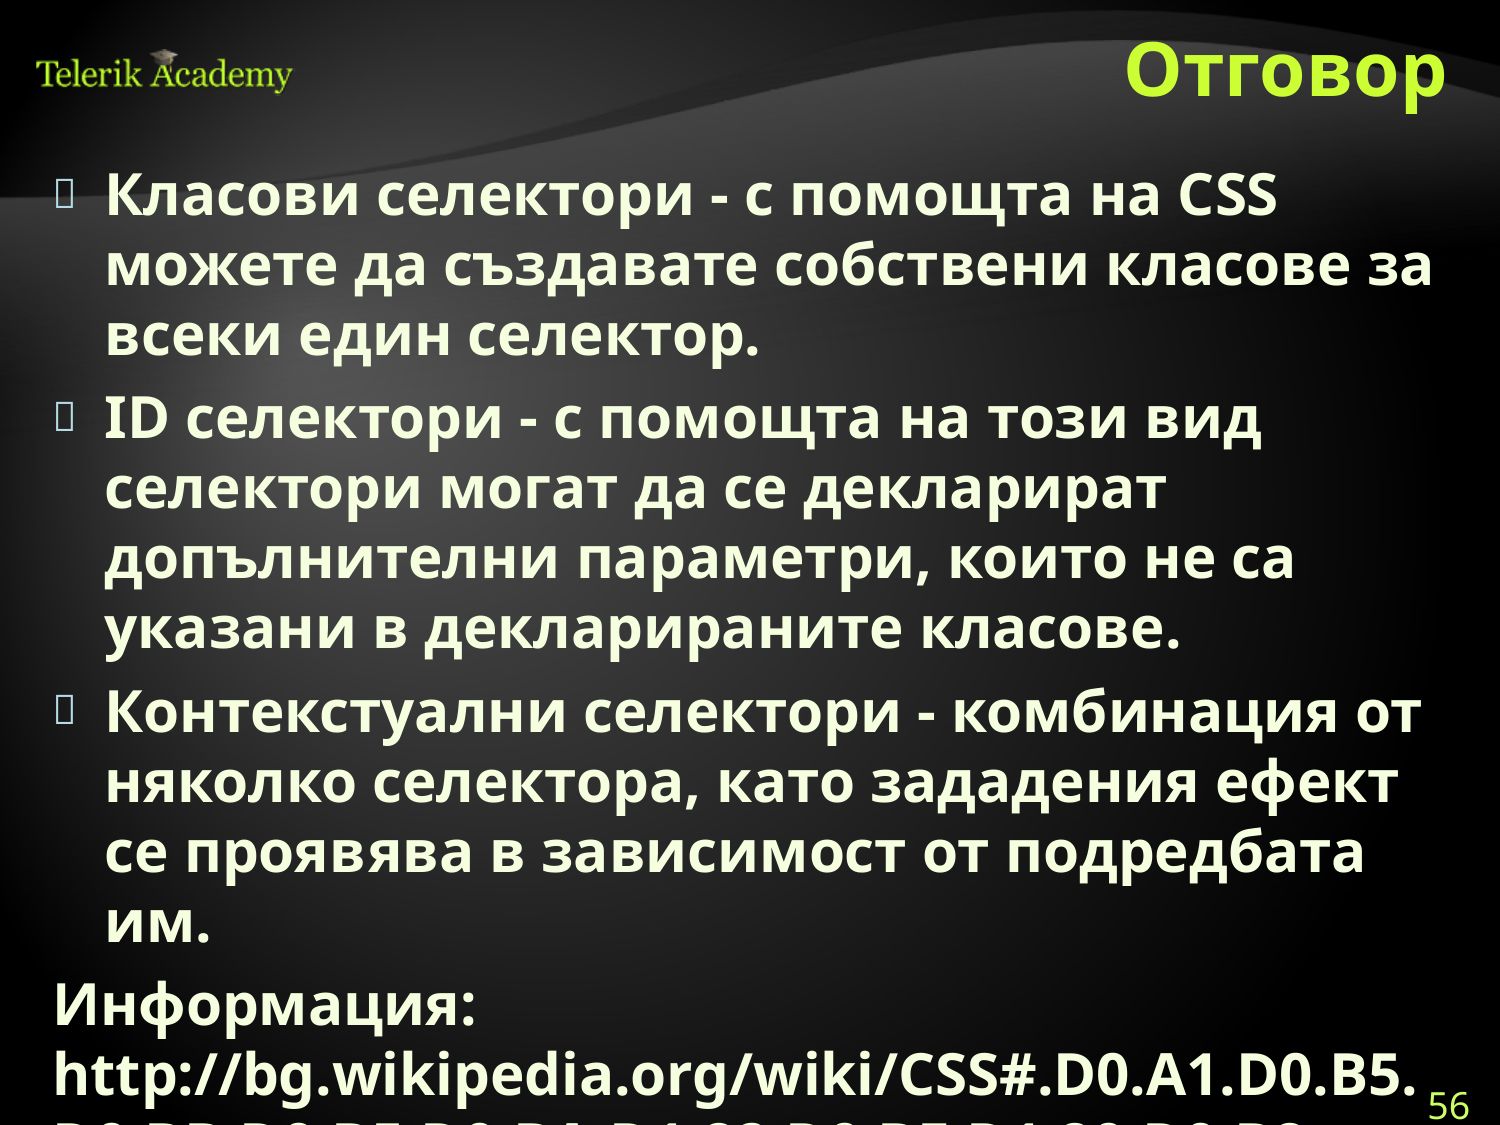

# Отговор
Класови селектори - с помощта на CSS можете да създавате собствени класове за всеки един селектор.
ID селектори - с помощта на този вид селектори могат да се декларират допълнителни параметри, които не са указани в декларираните класове.
Контекстуални селектори - комбинация от няколко селектора, като зададения ефект се проявява в зависимост от подредбата им.
Информация: http://bg.wikipedia.org/wiki/CSS#.D0.A1.D0.B5.D0.BB.D0.B5.D0.BA.D1.82.D0.BE.D1.80.D0.B8